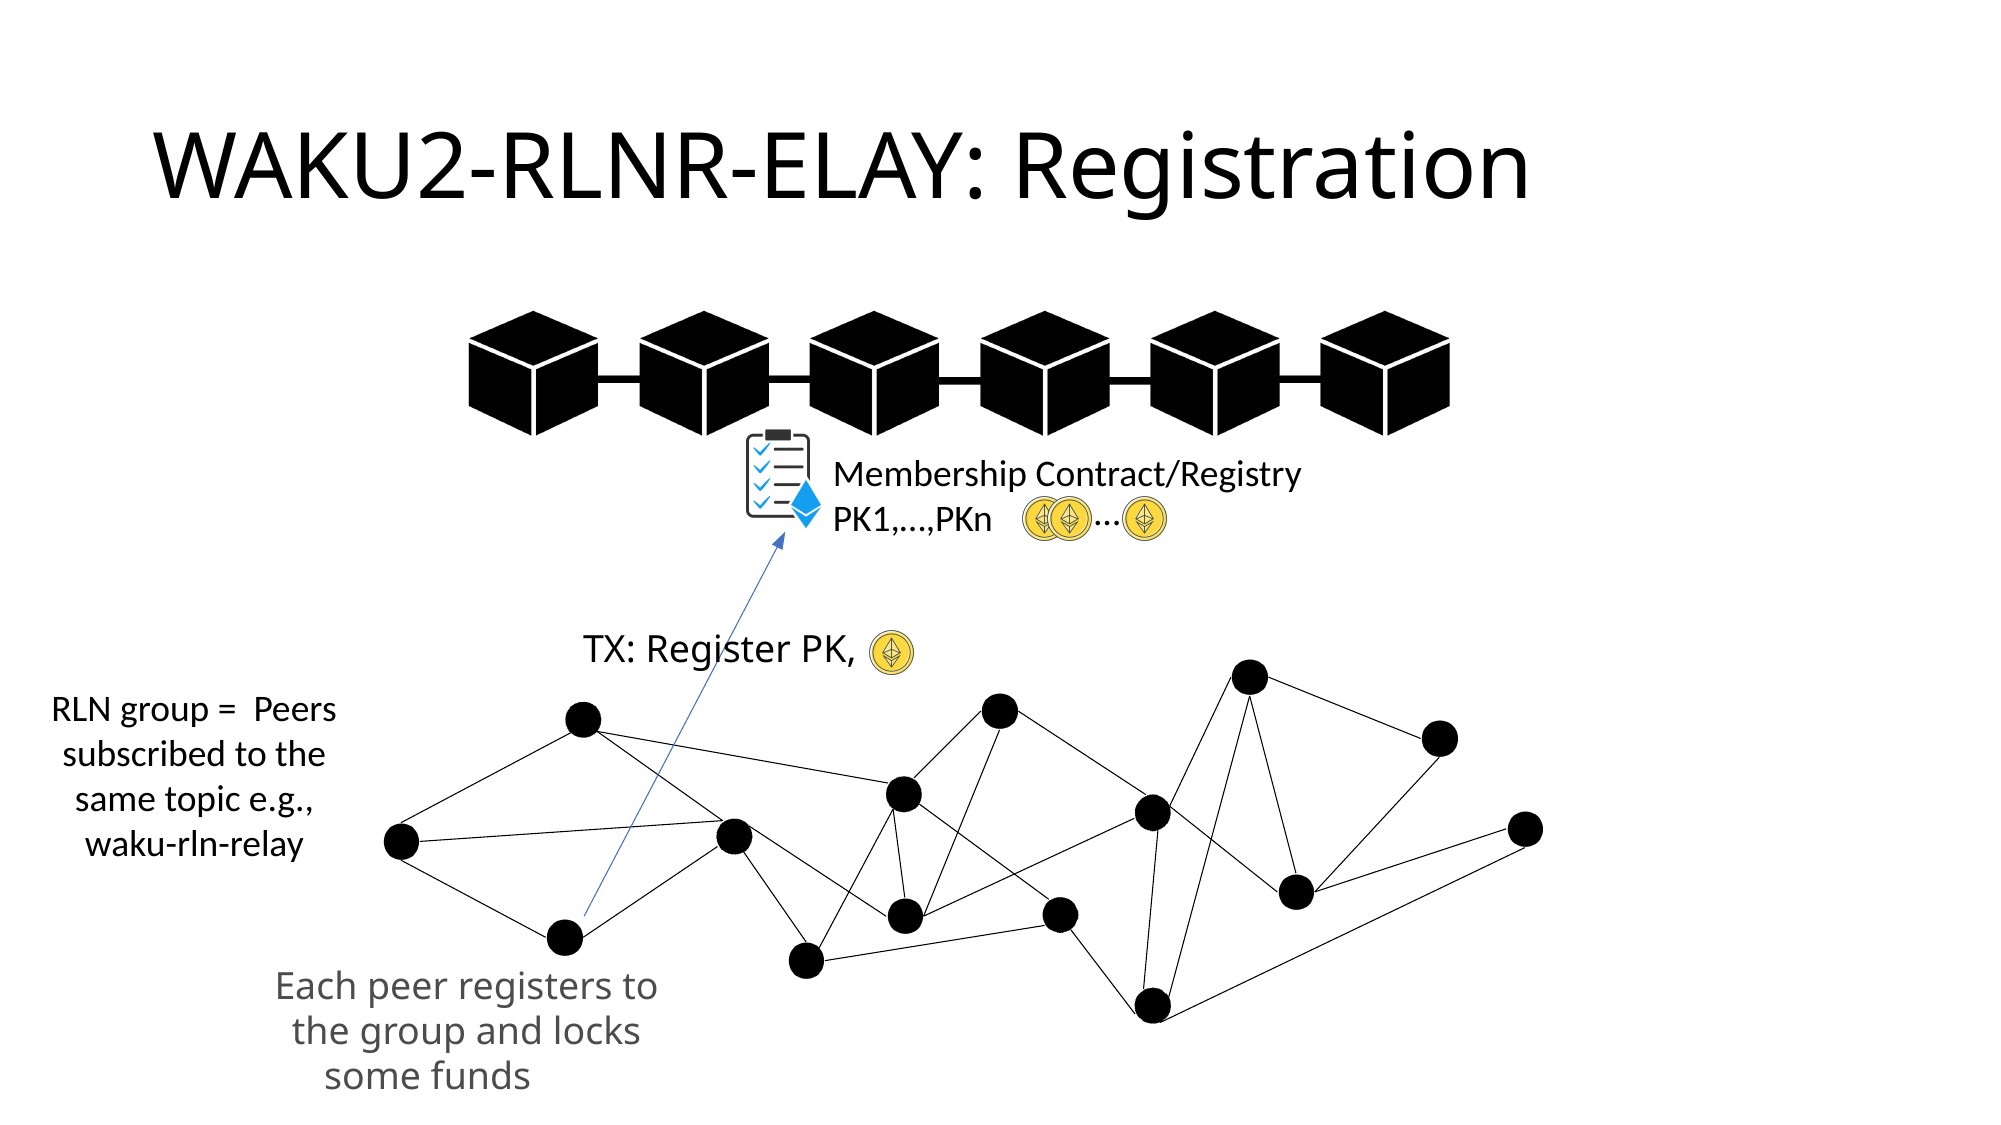

# WAKU2-RLNR-ELAY: Registration
Membership Contract/Registry
PK1,…,PKn
 …
TX: Register PK,
RLN group = Peers subscribed to the same topic e.g., waku-rln-relay
Each peer registers to the group and locks some funds